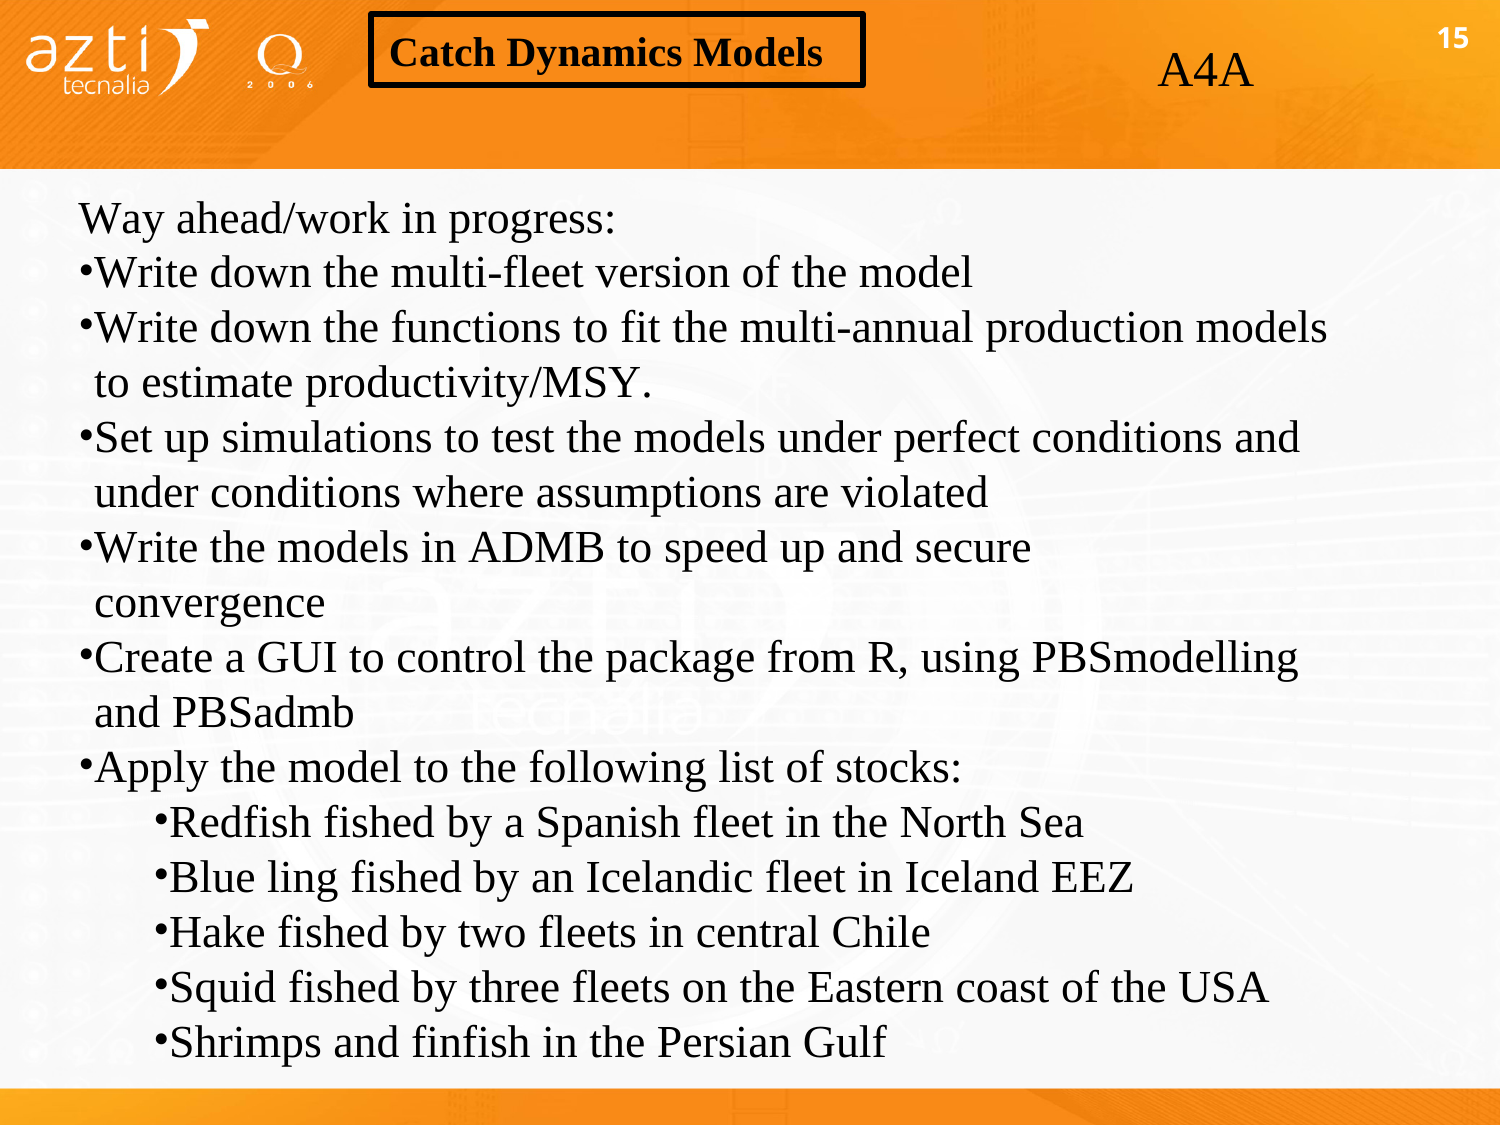

Catch Dynamics Models
A4A
Way ahead/work in progress:
Write down the multi-fleet version of the model
Write down the functions to fit the multi-annual production models
to estimate productivity/MSY.
Set up simulations to test the models under perfect conditions and
under conditions where assumptions are violated
Write the models in ADMB to speed up and secure
convergence
Create a GUI to control the package from R, using PBSmodelling
and PBSadmb
Apply the model to the following list of stocks:
Redfish fished by a Spanish fleet in the North Sea
Blue ling fished by an Icelandic fleet in Iceland EEZ
Hake fished by two fleets in central Chile
Squid fished by three fleets on the Eastern coast of the USA
Shrimps and finfish in the Persian Gulf